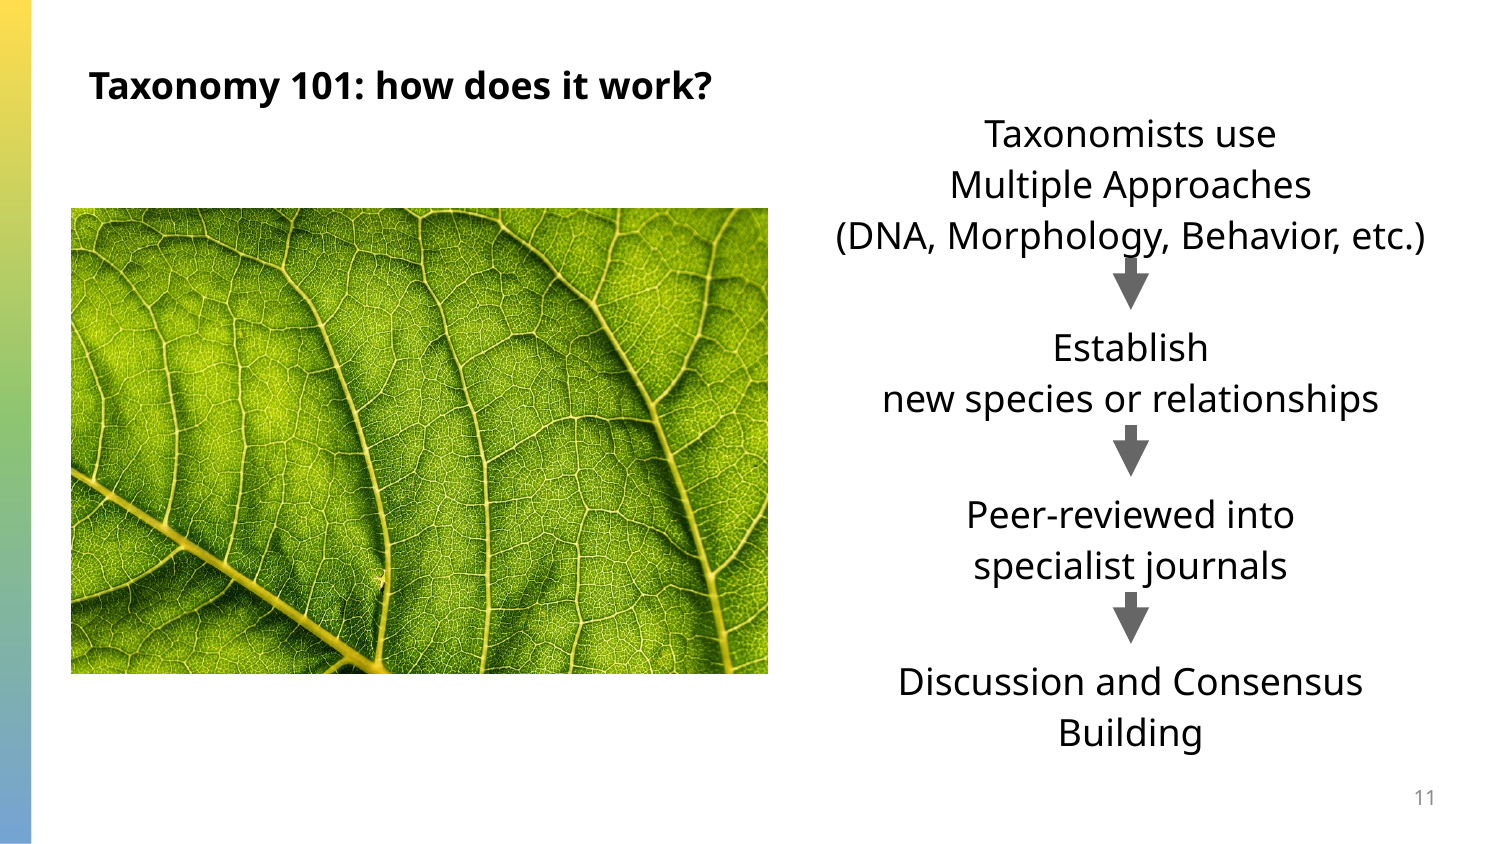

# Taxonomy 101: how does it work?
Taxonomists use
Multiple Approaches
(DNA, Morphology, Behavior, etc.)
Establish
new species or relationships
Peer-reviewed into specialist journals
Discussion and Consensus Building
11